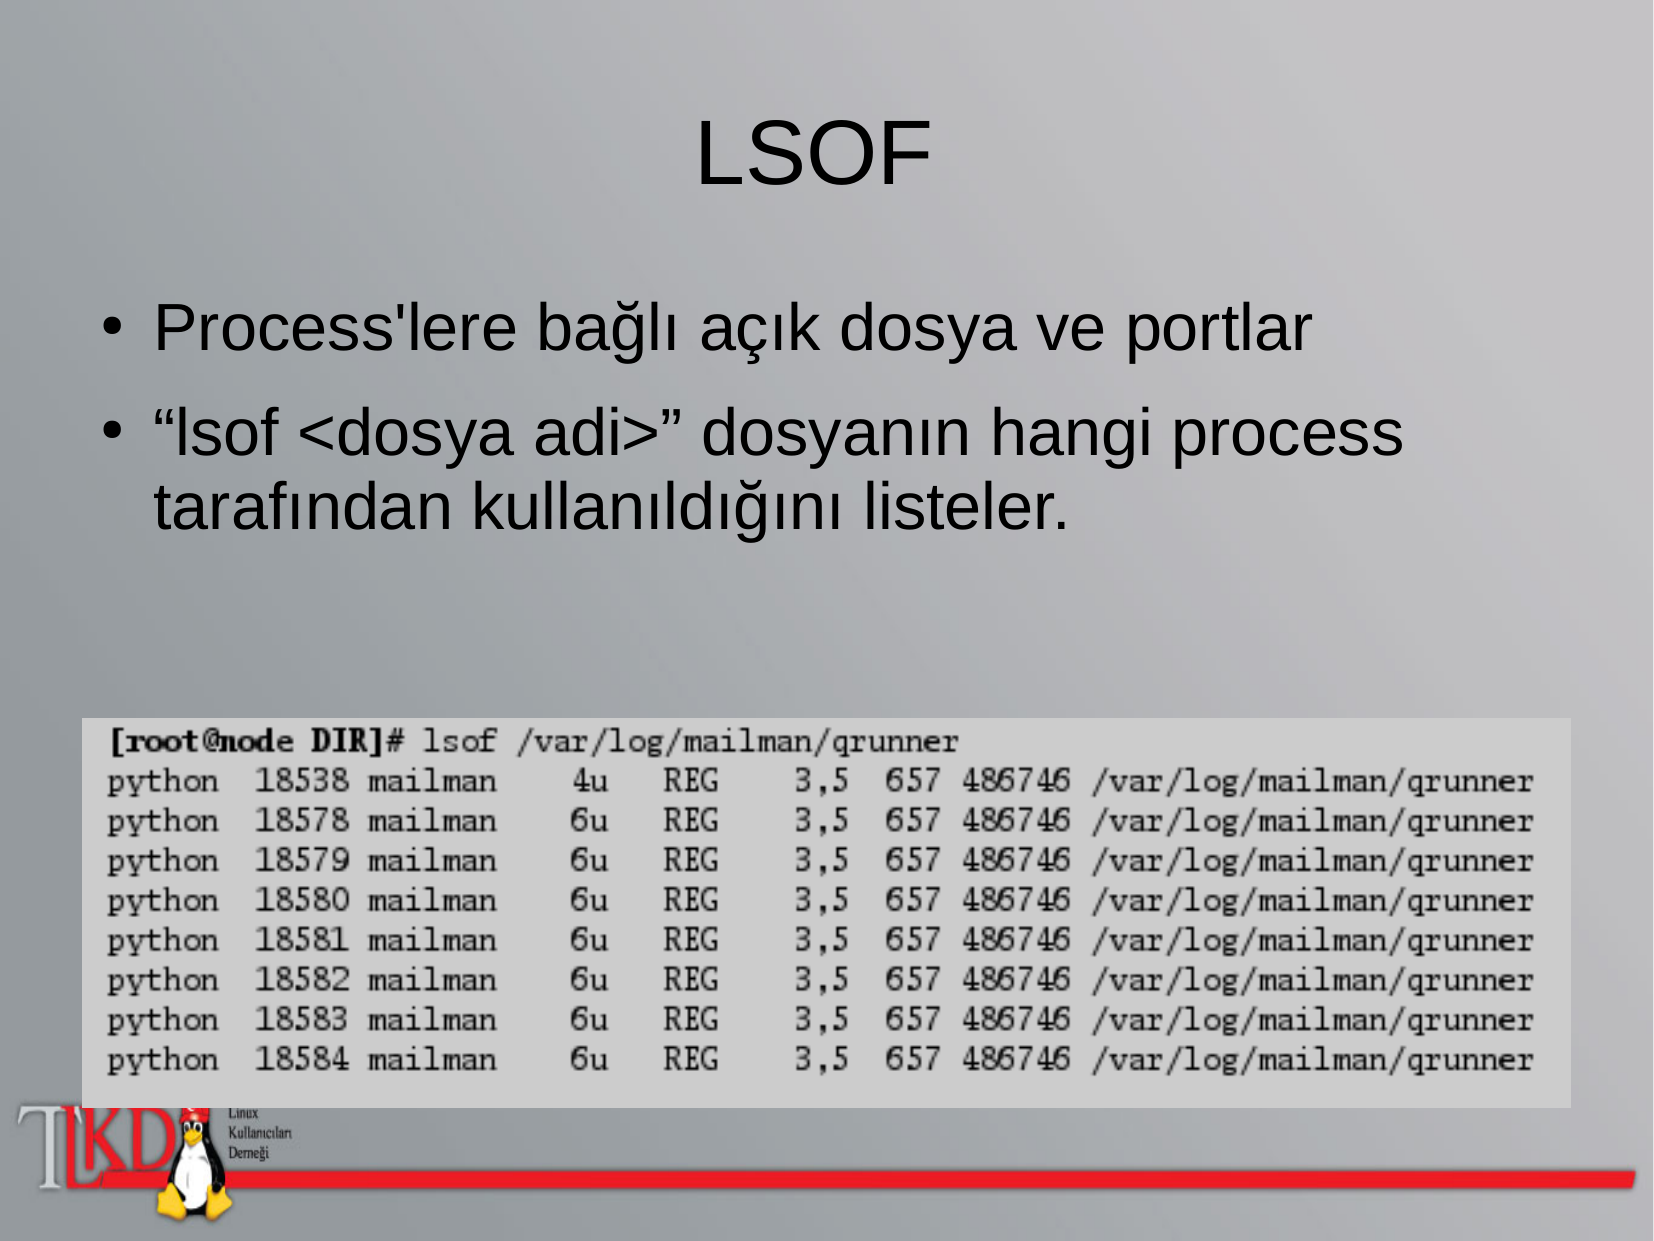

# LSOF
Process'lere bağlı açık dosya ve portlar
“lsof <dosya adi>” dosyanın hangi process tarafından kullanıldığını listeler.